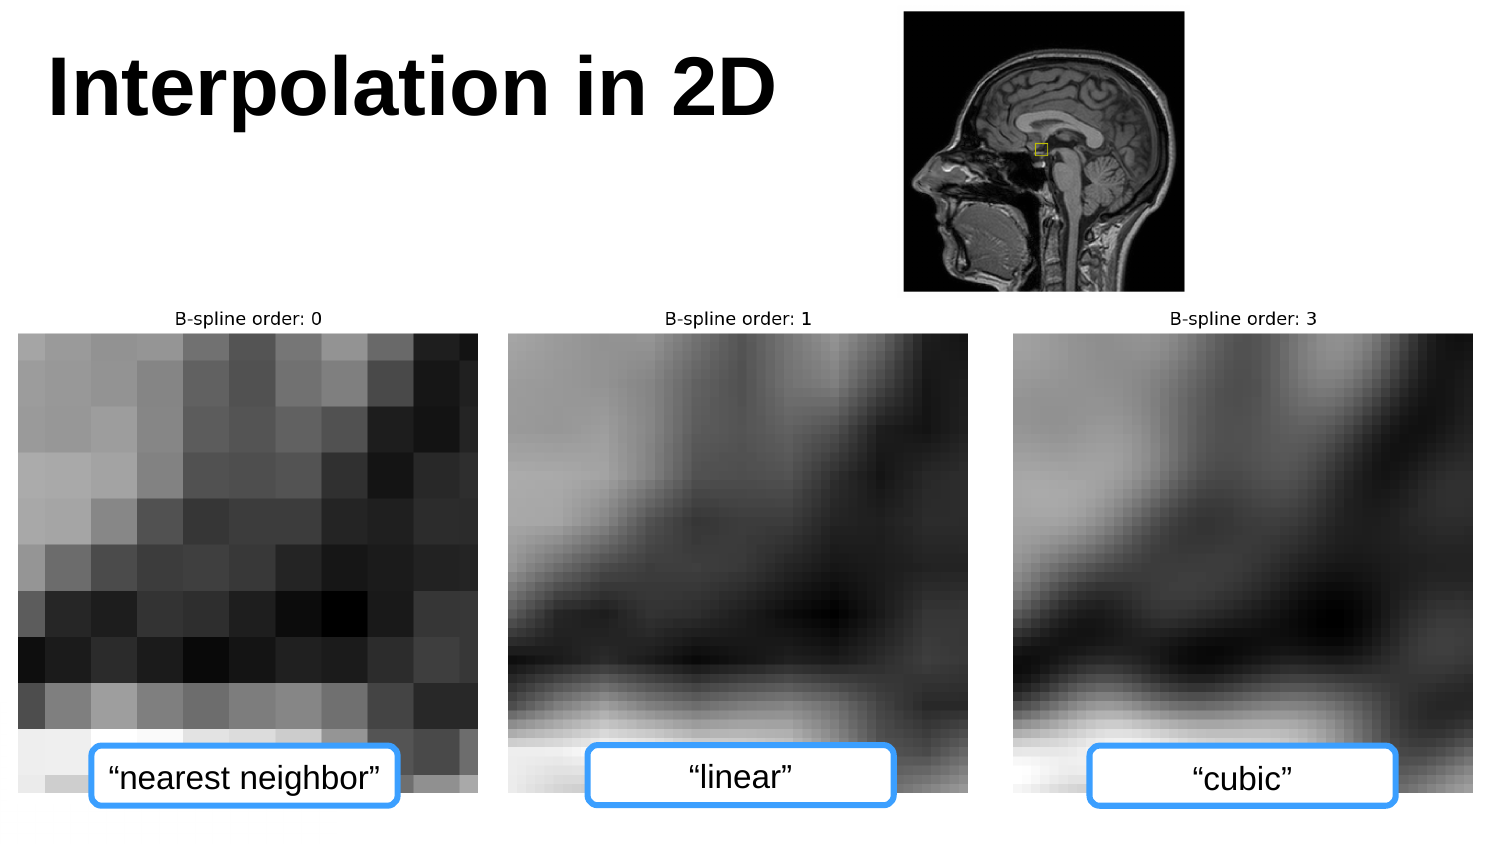

# Interpolation in 2D
“linear”
“nearest neighbor”
“cubic”